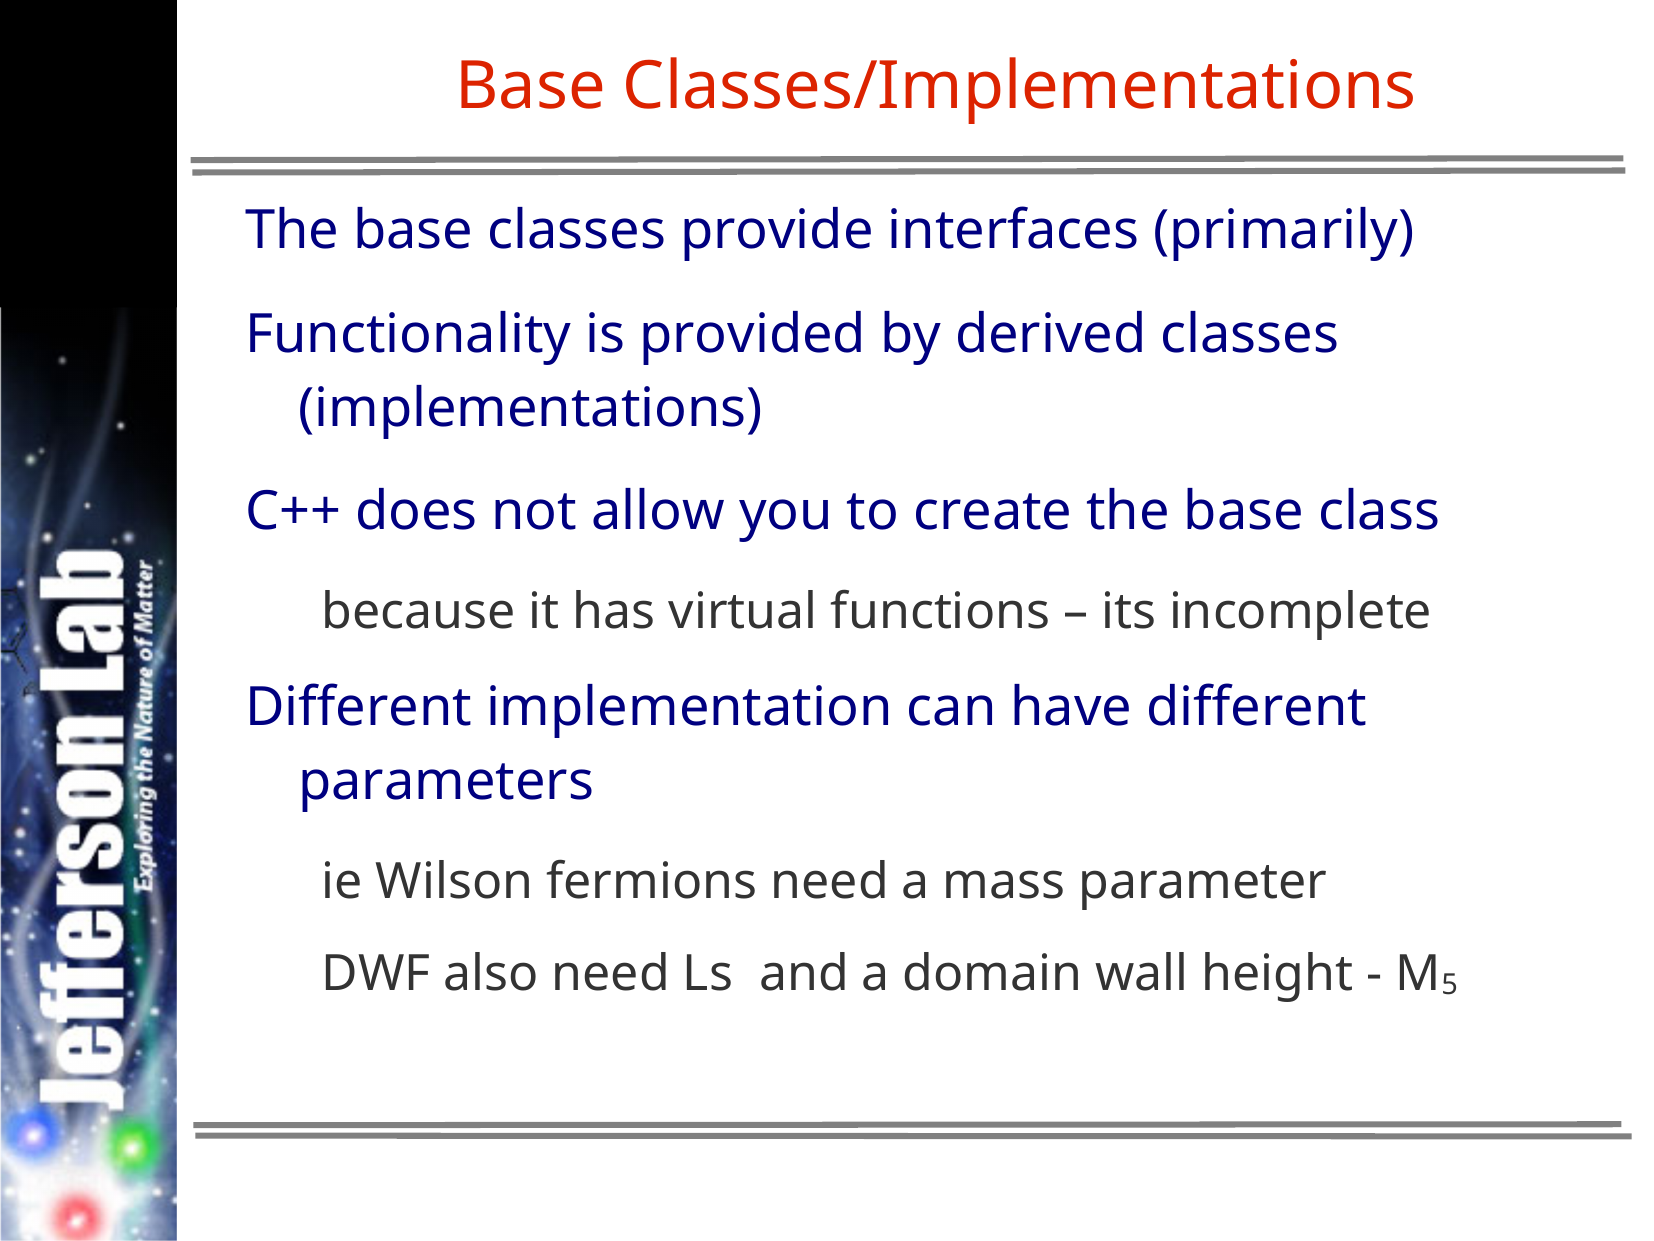

# Base Classes/Implementations
The base classes provide interfaces (primarily)
Functionality is provided by derived classes (implementations)
C++ does not allow you to create the base class
because it has virtual functions – its incomplete
Different implementation can have different parameters
ie Wilson fermions need a mass parameter
DWF also need Ls and a domain wall height - M5